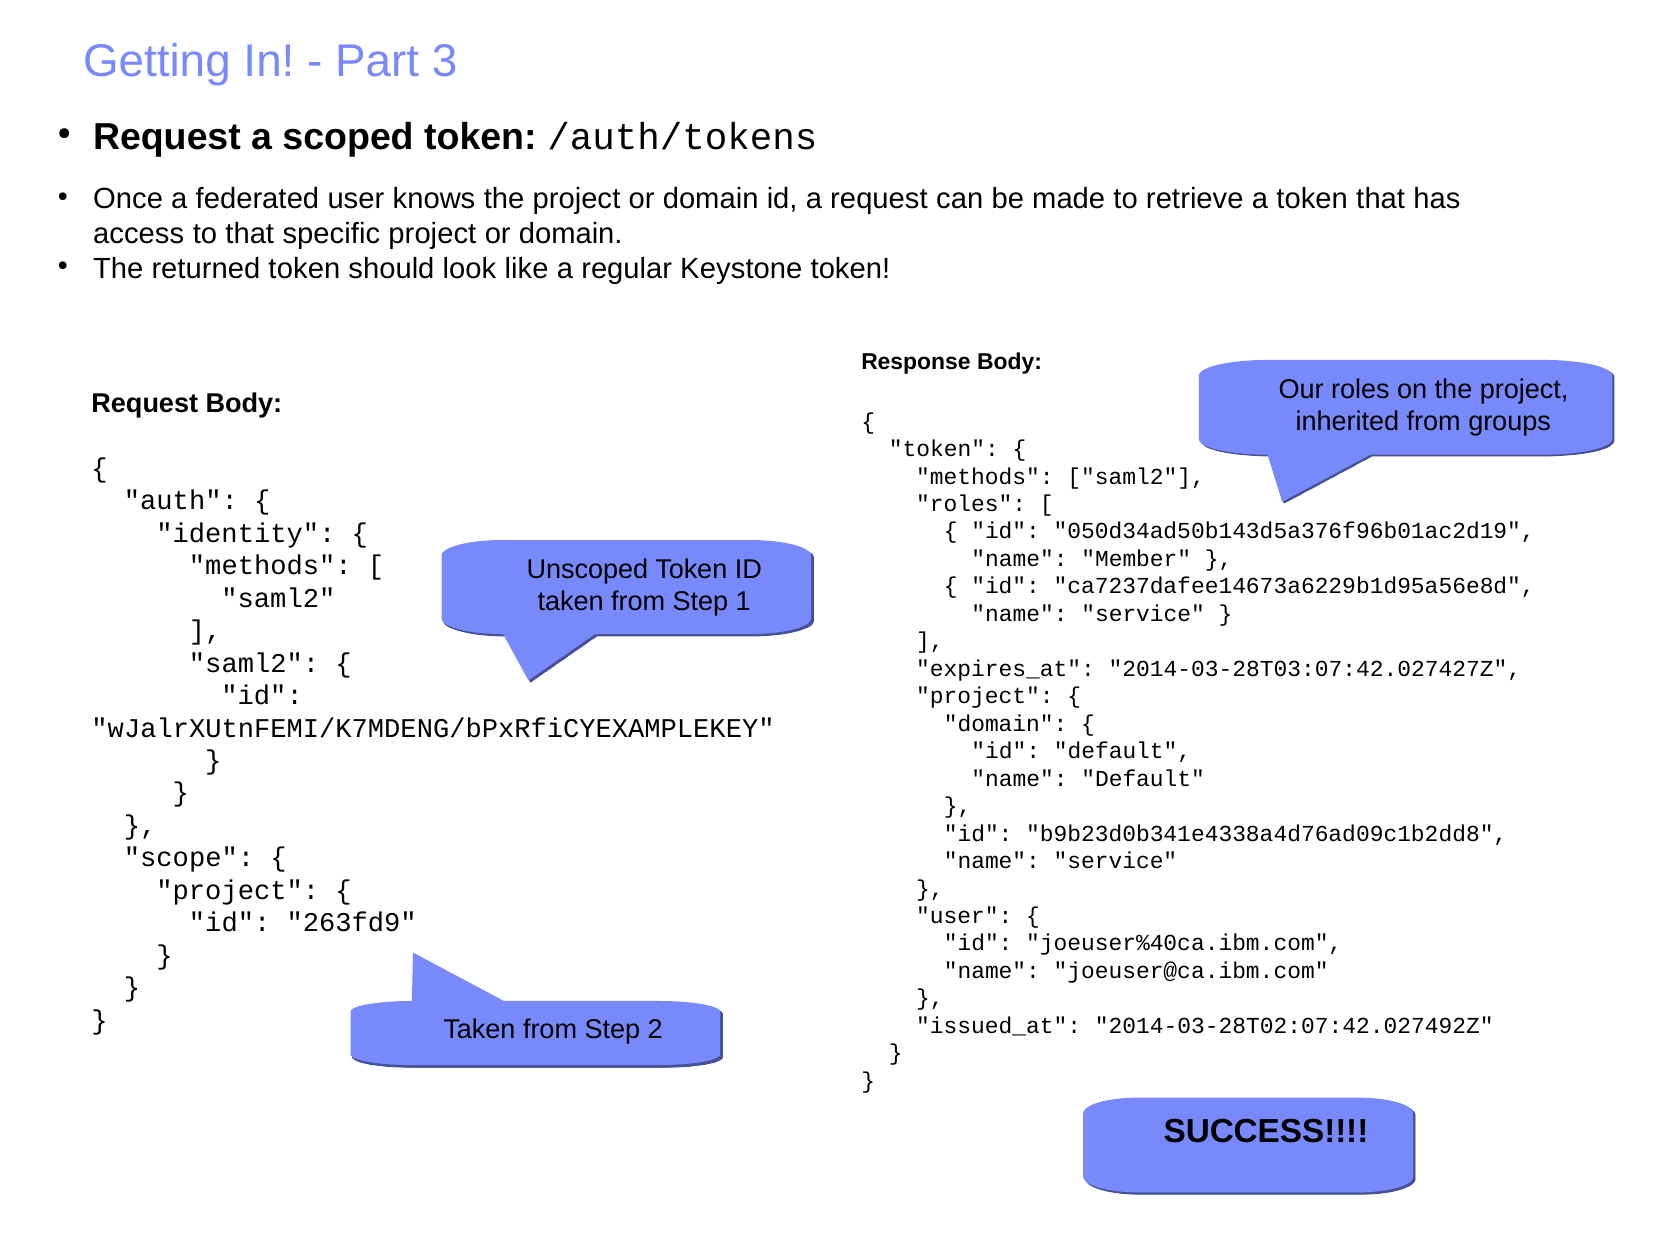

Getting In! - Part 3
Request a scoped token: /auth/tokens
Once a federated user knows the project or domain id, a request can be made to retrieve a token that has access to that specific project or domain.
The returned token should look like a regular Keystone token!
Response Body:
{
 "token": {
 "methods": ["saml2"],
 "roles": [
 { "id": "050d34ad50b143d5a376f96b01ac2d19",
 "name": "Member" },
 { "id": "ca7237dafee14673a6229b1d95a56e8d",
 "name": "service" }
 ],
 "expires_at": "2014-03-28T03:07:42.027427Z",
 "project": {
 "domain": {
 "id": "default",
 "name": "Default"
 },
 "id": "b9b23d0b341e4338a4d76ad09c1b2dd8",
 "name": "service"
 },
 "user": {
 "id": "joeuser%40ca.ibm.com",
 "name": "joeuser@ca.ibm.com"
 },
 "issued_at": "2014-03-28T02:07:42.027492Z"
 }
}
Our roles on the project, inherited from groups
Request Body:
{
 "auth": {
 "identity": {
 "methods": [
 "saml2"
 ],
 "saml2": {
 "id": "wJalrXUtnFEMI/K7MDENG/bPxRfiCYEXAMPLEKEY"
 }
 }
 },
 "scope": {
 "project": {
 "id": "263fd9"
 }
 }
}
Unscoped Token ID taken from Step 1
Taken from Step 2
SUCCESS!!!!